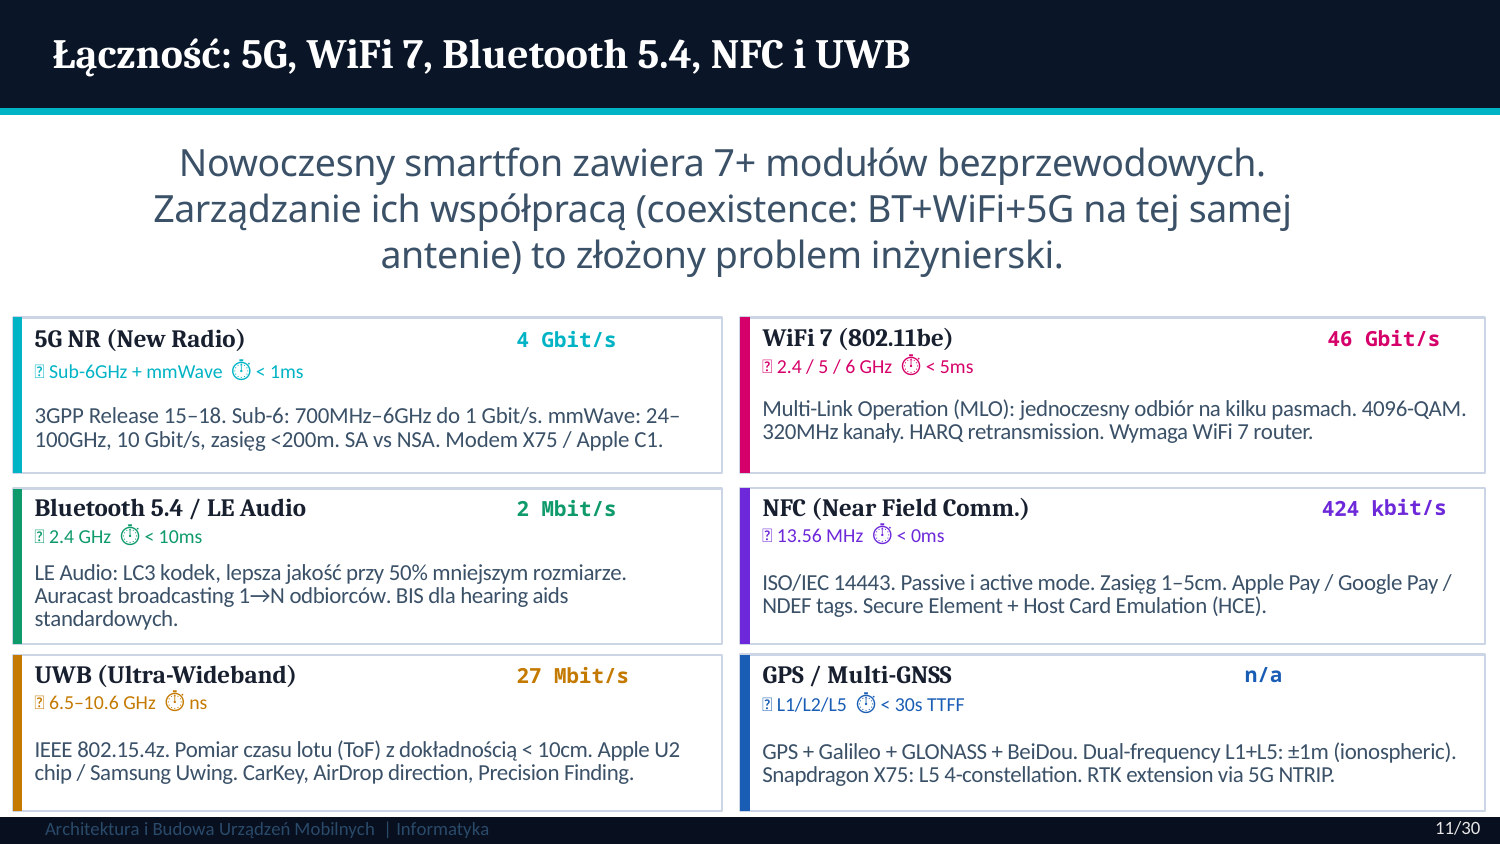

Łączność: 5G, WiFi 7, Bluetooth 5.4, NFC i UWB
Nowoczesny smartfon zawiera 7+ modułów bezprzewodowych. Zarządzanie ich współpracą (coexistence: BT+WiFi+5G na tej samej antenie) to złożony problem inżynierski.
5G NR (New Radio)
4 Gbit/s
📡 Sub-6GHz + mmWave ⏱ < 1ms
3GPP Release 15–18. Sub-6: 700MHz–6GHz do 1 Gbit/s. mmWave: 24–100GHz, 10 Gbit/s, zasięg <200m. SA vs NSA. Modem X75 / Apple C1.
WiFi 7 (802.11be)
46 Gbit/s
📡 2.4 / 5 / 6 GHz ⏱ < 5ms
Multi-Link Operation (MLO): jednoczesny odbiór na kilku pasmach. 4096-QAM. 320MHz kanały. HARQ retransmission. Wymaga WiFi 7 router.
424 kbit/s
NFC (Near Field Comm.)
📡 13.56 MHz ⏱ < 0ms
ISO/IEC 14443. Passive i active mode. Zasięg 1–5cm. Apple Pay / Google Pay / NDEF tags. Secure Element + Host Card Emulation (HCE).
Bluetooth 5.4 / LE Audio
2 Mbit/s
📡 2.4 GHz ⏱ < 10ms
LE Audio: LC3 kodek, lepsza jakość przy 50% mniejszym rozmiarze. Auracast broadcasting 1→N odbiorców. BIS dla hearing aids standardowych.
GPS / Multi-GNSS
n/a
📡 L1/L2/L5 ⏱ < 30s TTFF
GPS + Galileo + GLONASS + BeiDou. Dual-frequency L1+L5: ±1m (ionospheric). Snapdragon X75: L5 4-constellation. RTK extension via 5G NTRIP.
UWB (Ultra-Wideband)
27 Mbit/s
📡 6.5–10.6 GHz ⏱ ns
IEEE 802.15.4z. Pomiar czasu lotu (ToF) z dokładnością < 10cm. Apple U2 chip / Samsung Uwing. CarKey, AirDrop direction, Precision Finding.
Architektura i Budowa Urządzeń Mobilnych | Informatyka